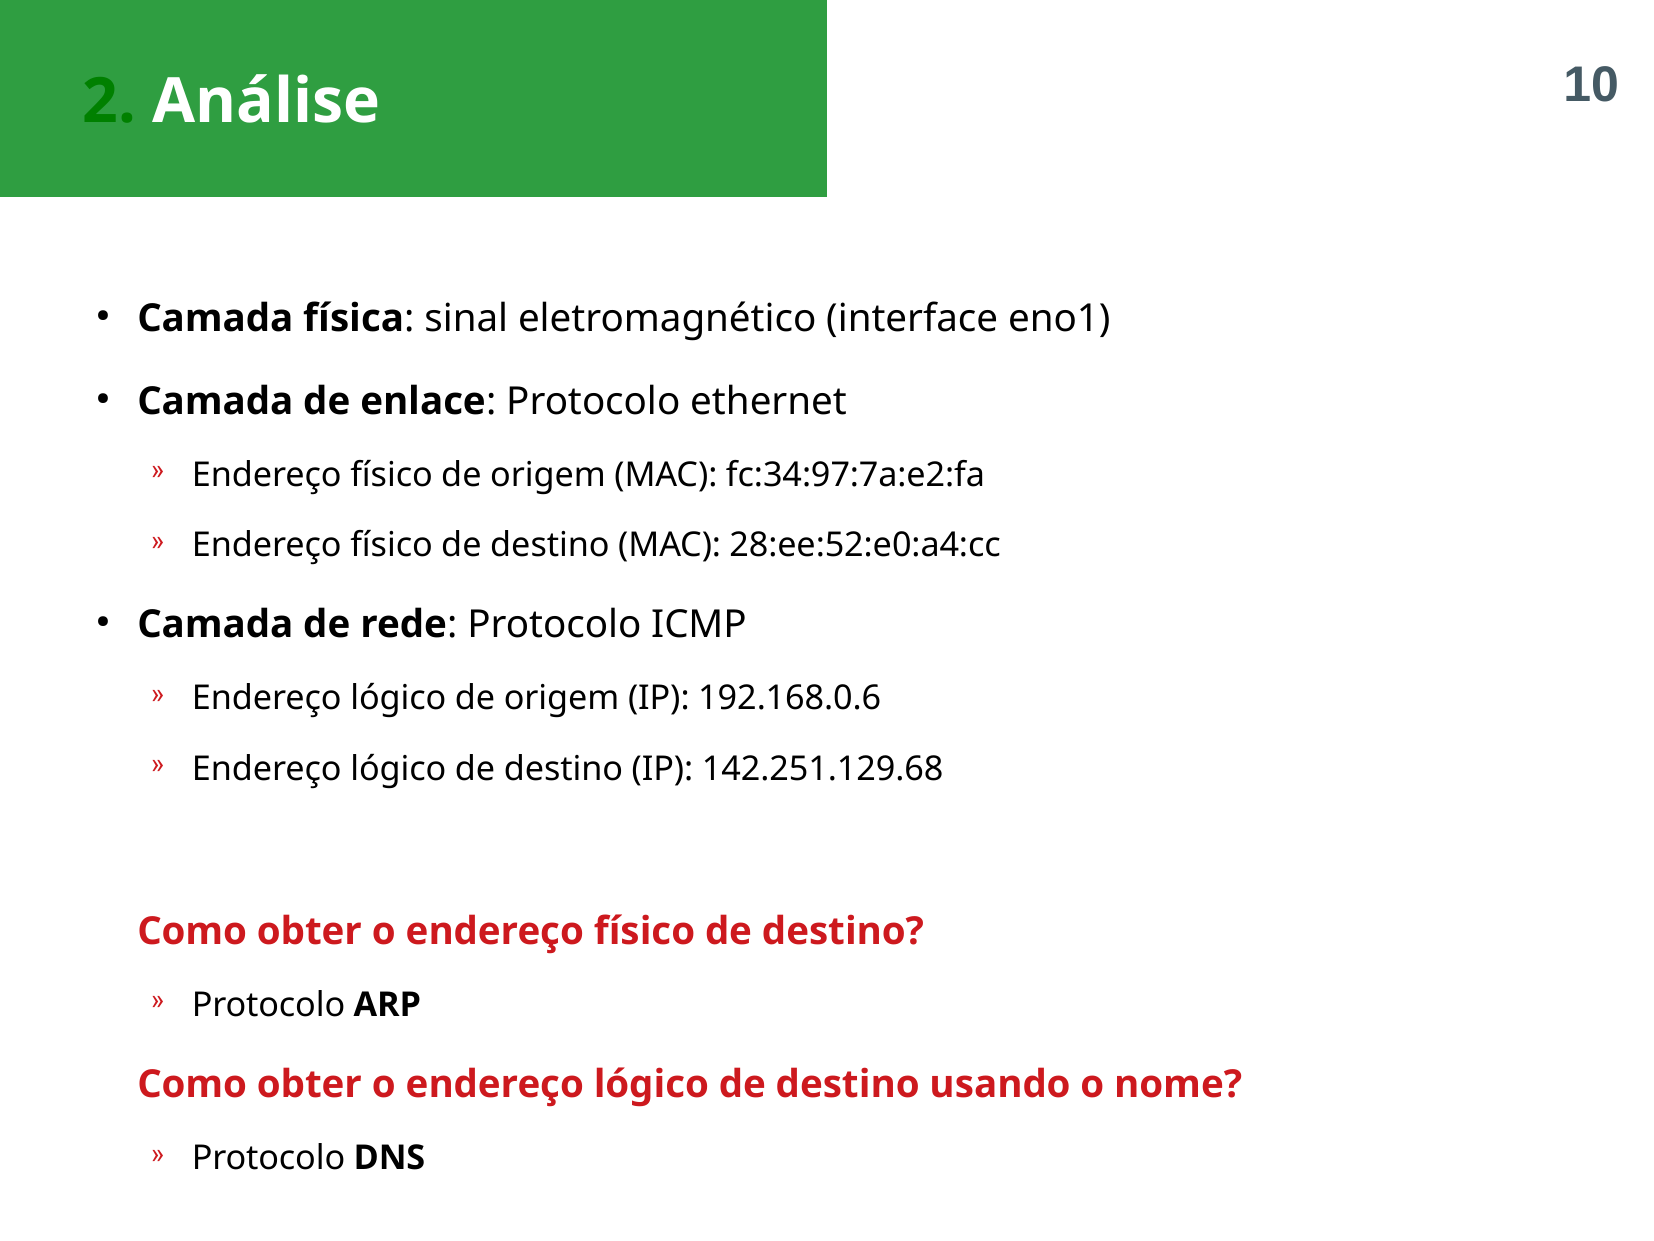

2. Análise
# Camada física: sinal eletromagnético (interface eno1)
Camada de enlace: Protocolo ethernet
Endereço físico de origem (MAC): fc:34:97:7a:e2:fa
Endereço físico de destino (MAC): 28:ee:52:e0:a4:cc
Camada de rede: Protocolo ICMP
Endereço lógico de origem (IP): 192.168.0.6
Endereço lógico de destino (IP): 142.251.129.68
Como obter o endereço físico de destino?
Protocolo ARP
Como obter o endereço lógico de destino usando o nome?
Protocolo DNS